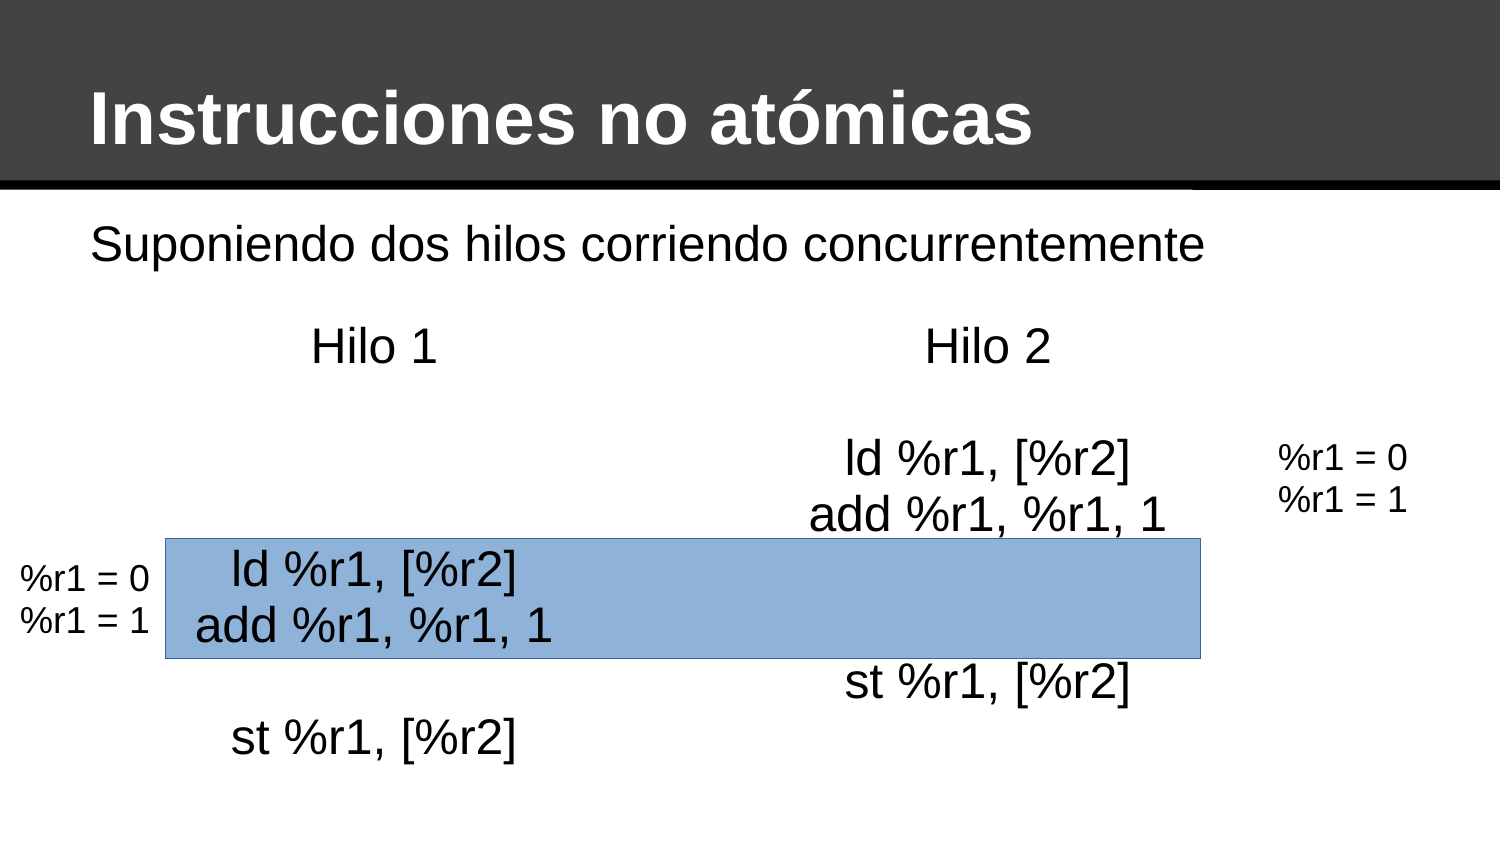

Instrucciones no atómicas
Suponiendo dos hilos corriendo concurrentemente
Hilo 1
ld %r1, [%r2]
add %r1, %r1, 1
st %r1, [%r2]
Hilo 2
ld %r1, [%r2]
add %r1, %r1, 1
st %r1, [%r2]
%r1 = 0
%r1 = 1
%r1 = 0
%r1 = 1